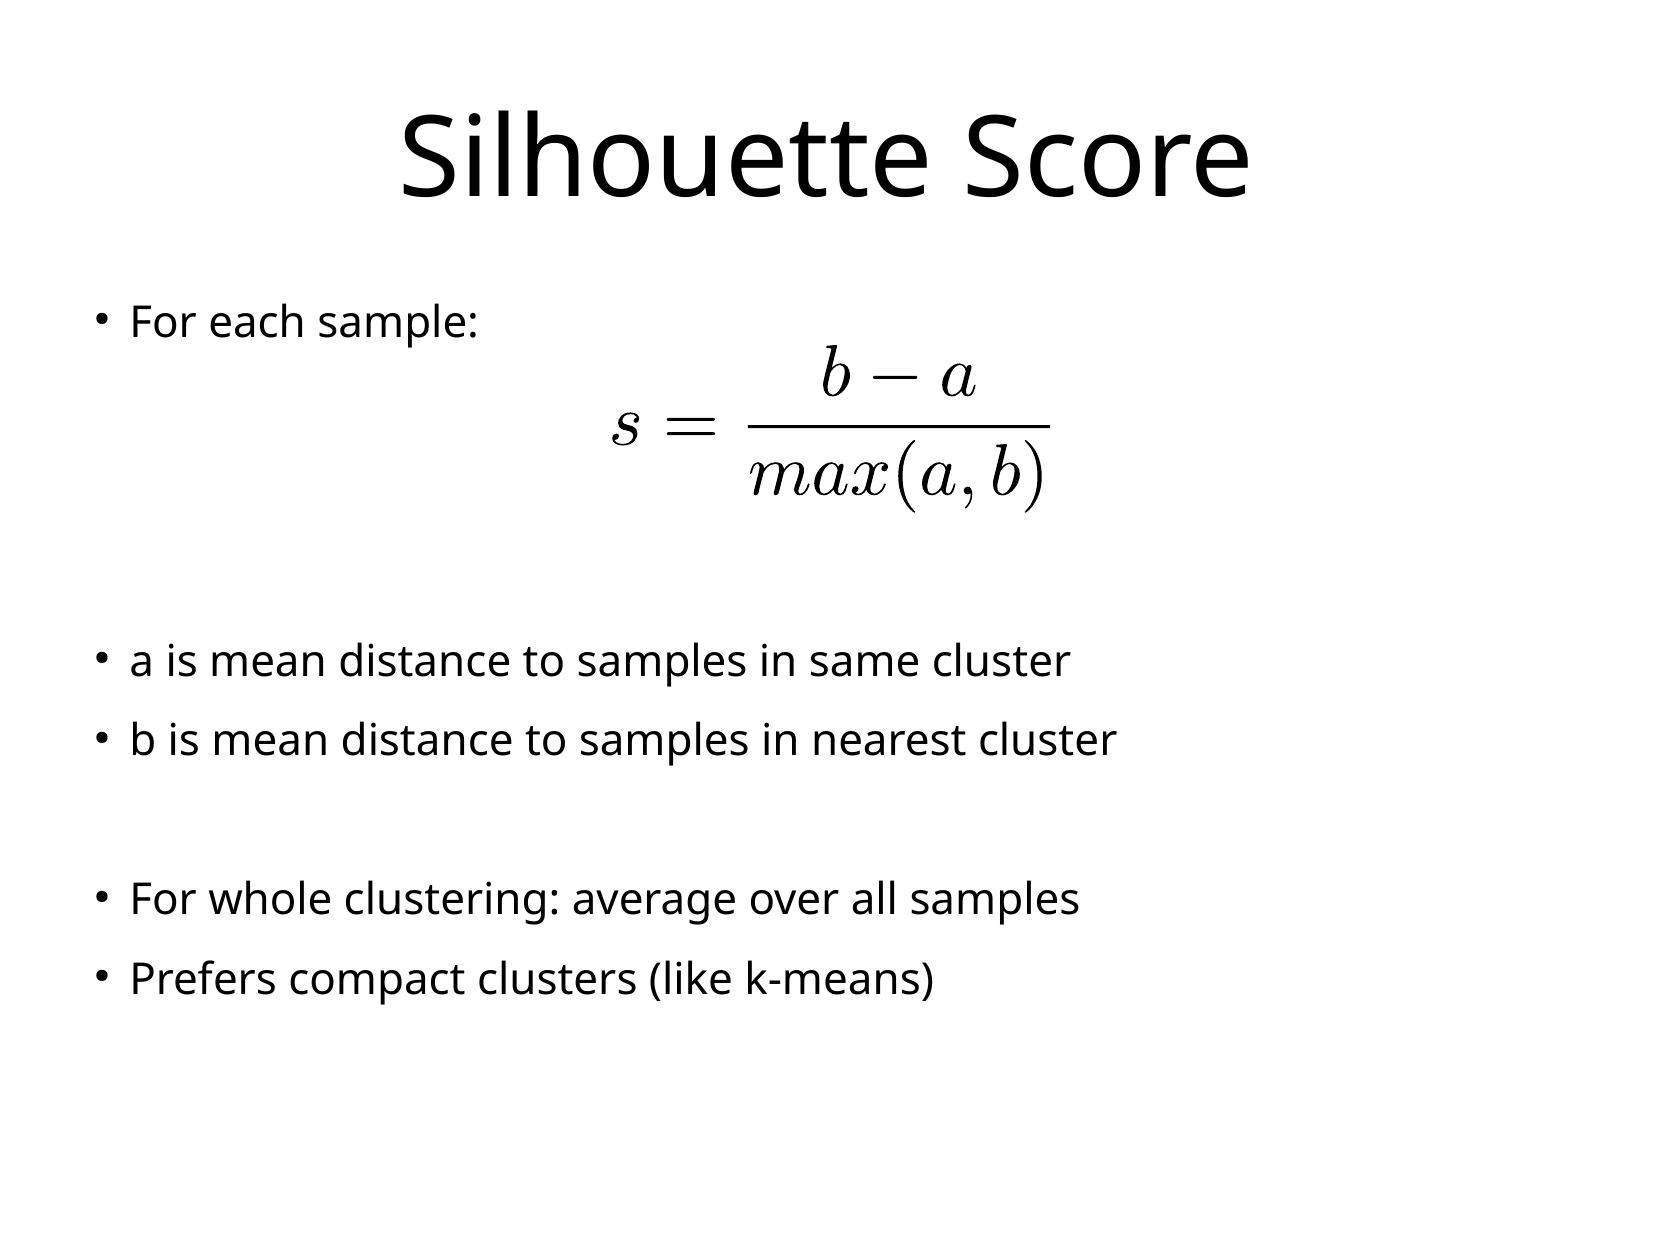

# Silhouette Score
For each sample:
a is mean distance to samples in same cluster
b is mean distance to samples in nearest cluster
For whole clustering: average over all samples
Prefers compact clusters (like k-means)